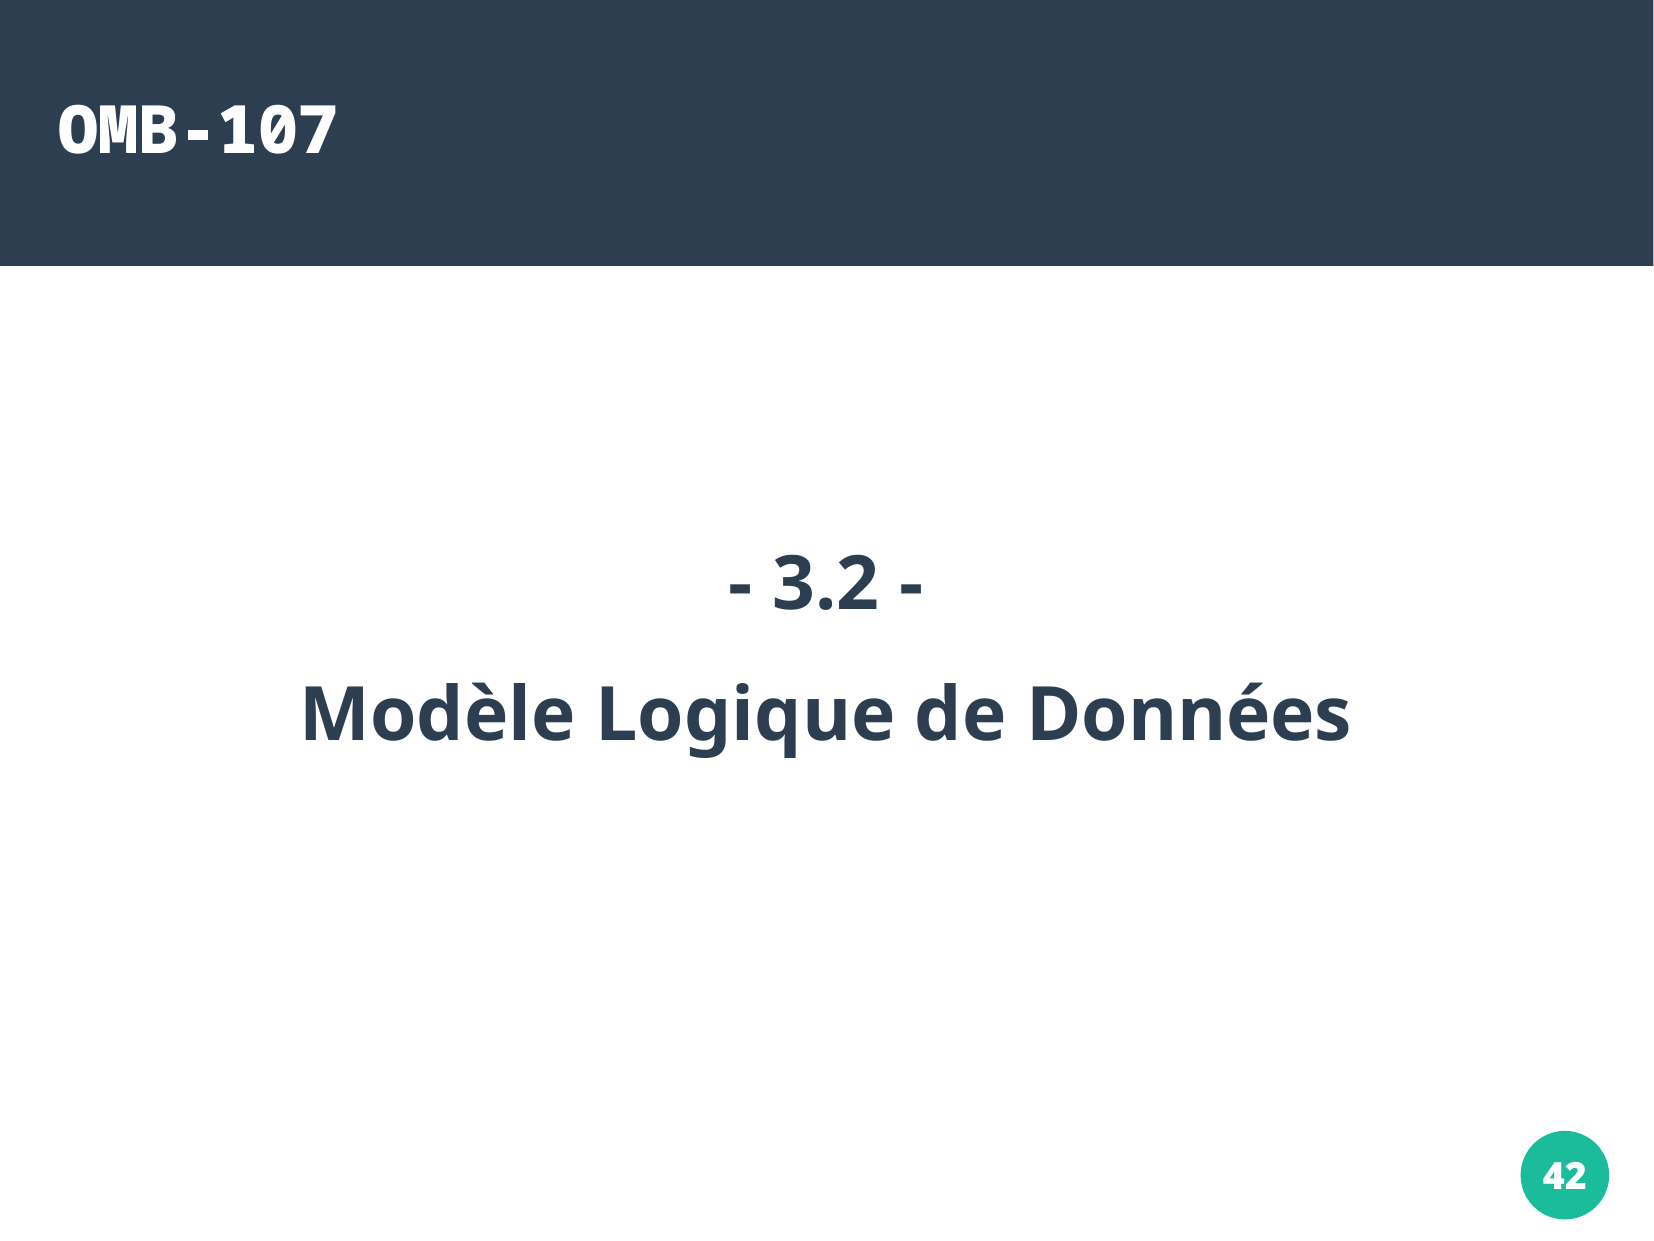

# OMB-107
- 3.2 -
Modèle Logique de Données
42